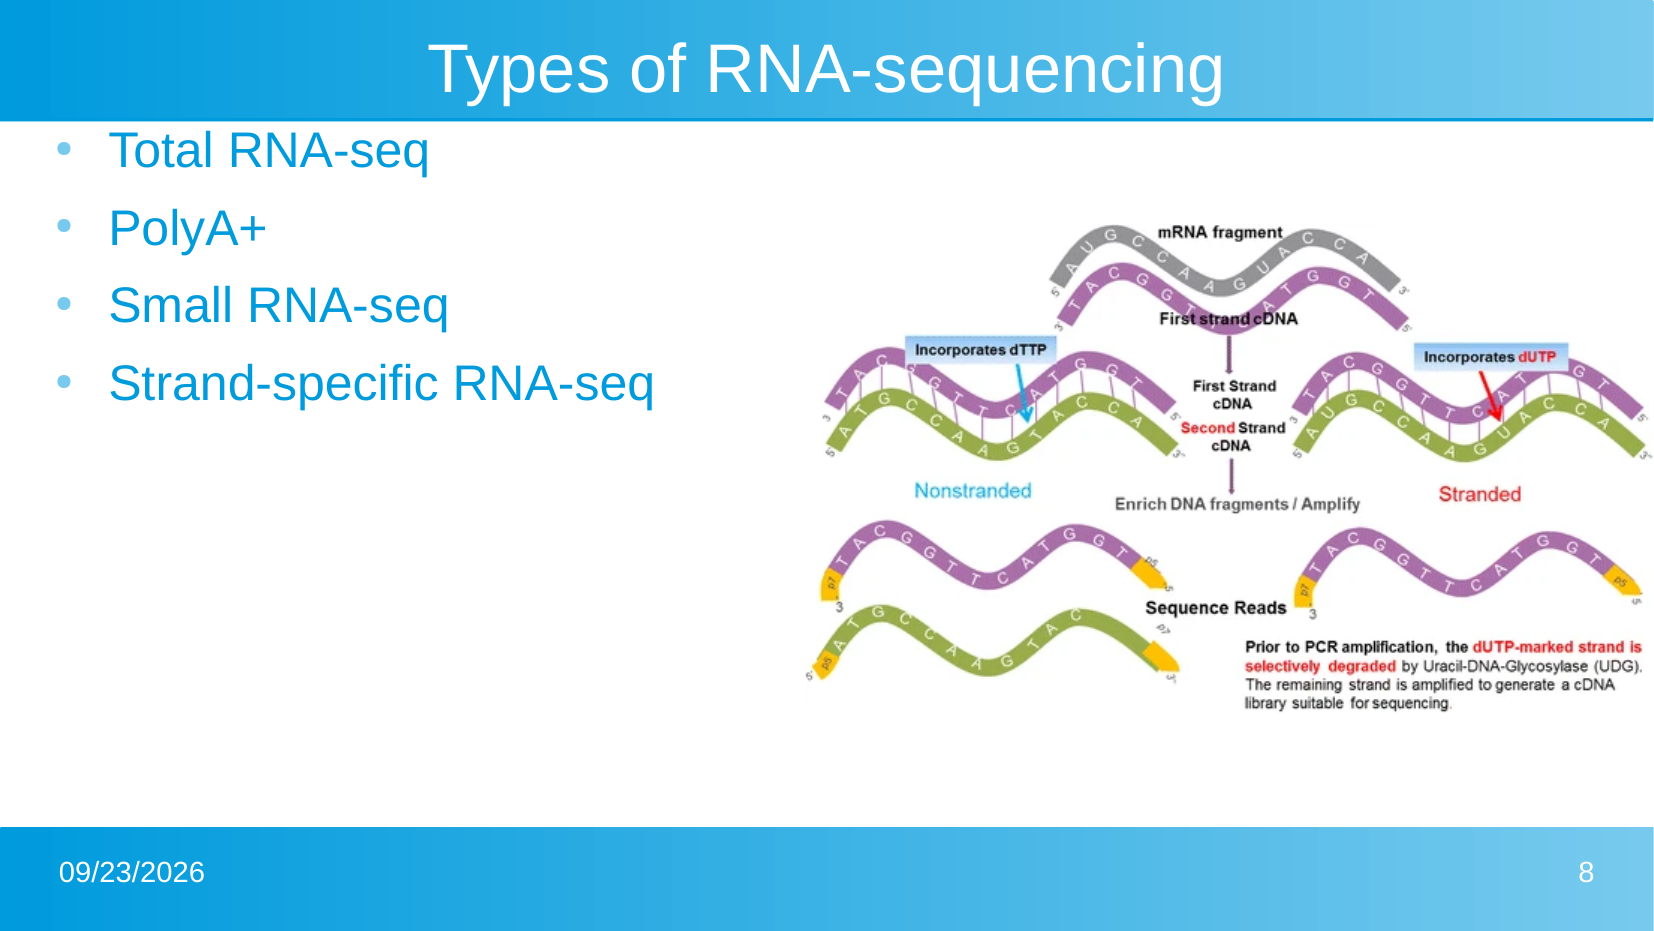

# Types of RNA-sequencing
Total RNA-seq
PolyA+
Small RNA-seq
Strand-specific RNA-seq
8